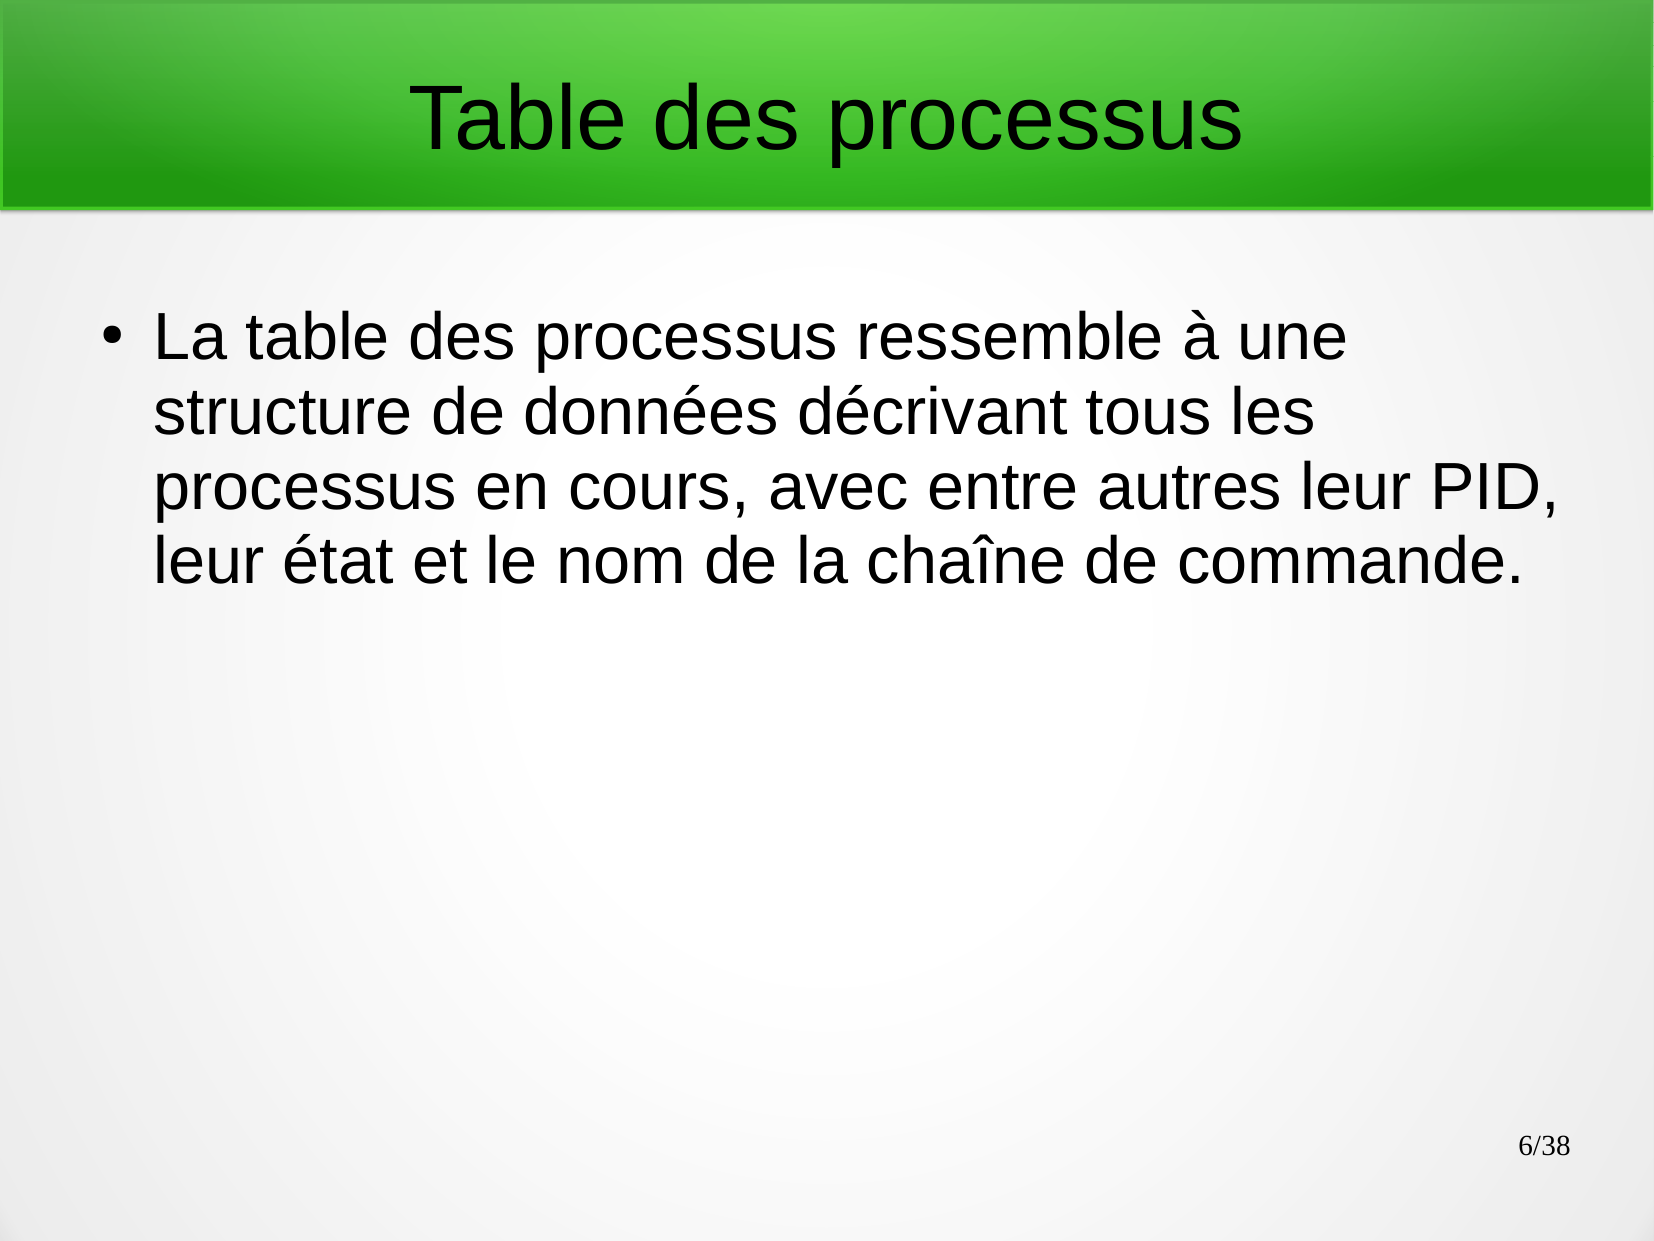

# Table des processus
La table des processus ressemble à une structure de données décrivant tous les processus en cours, avec entre autres leur PID, leur état et le nom de la chaîne de commande.
6